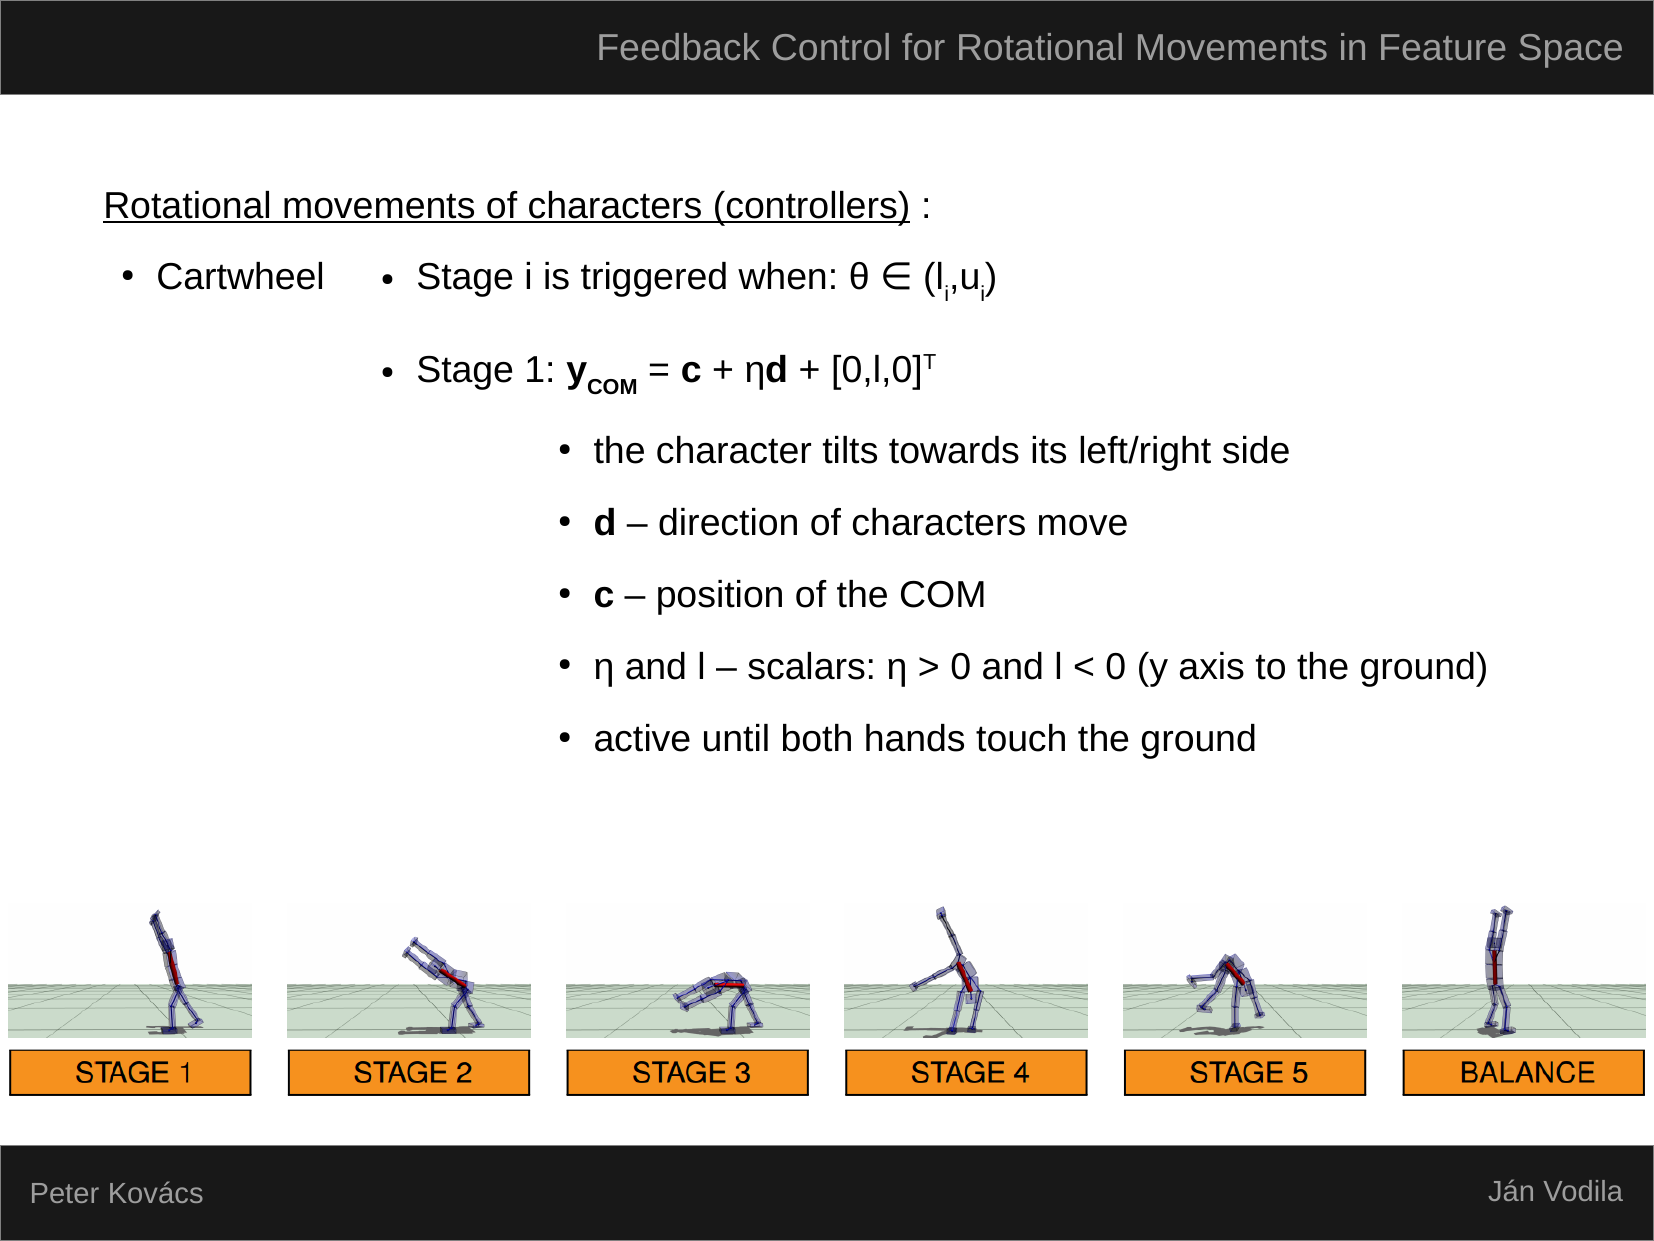

# Feedback Control for Rotational Movements in Feature Space
Rotational movements of characters (controllers) :
Cartwheel
Stage i is triggered when: θ ∈ (li,ui)
Stage 1: yCOM = c + ηd + [0,l,0]T
the character tilts towards its left/right side
d – direction of characters move
c – position of the COM
η and l – scalars: η > 0 and l < 0 (y axis to the ground)
active until both hands touch the ground
Ján Vodila
Peter Kovács